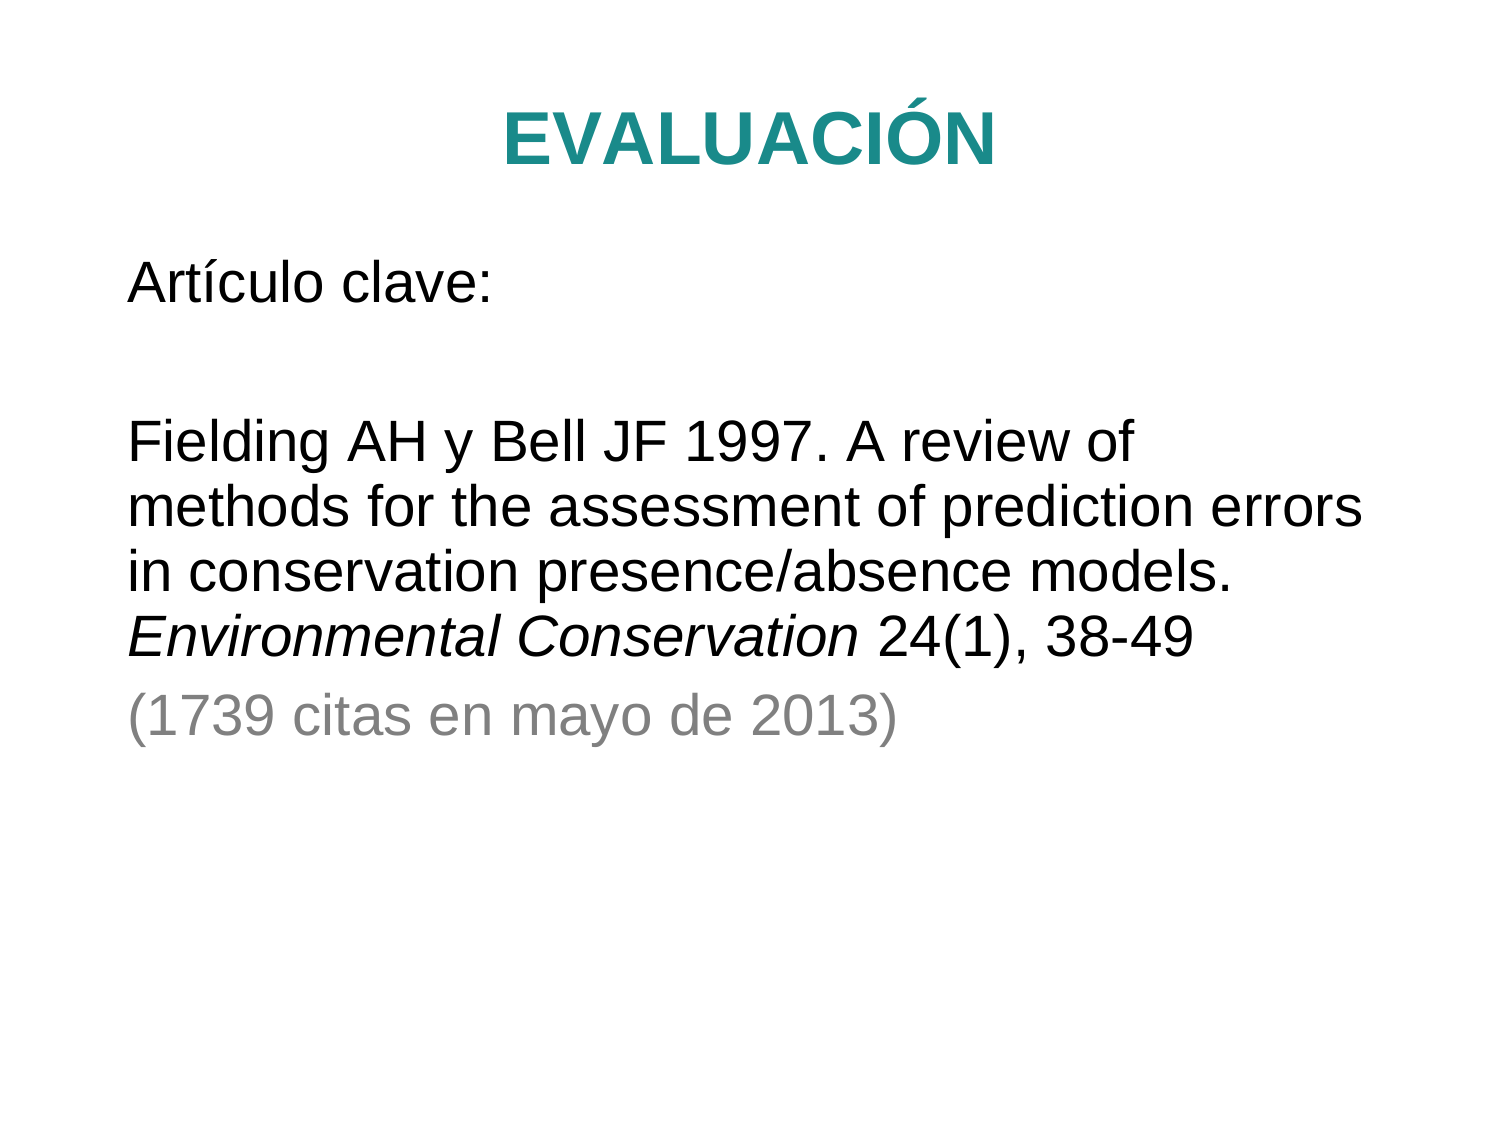

# EVALUACIÓN
Artículo clave:
Fielding AH y Bell JF 1997. A review of methods for the assessment of prediction errors in conservation presence/absence models. Environmental Conservation 24(1), 38-49
(1739 citas en mayo de 2013)